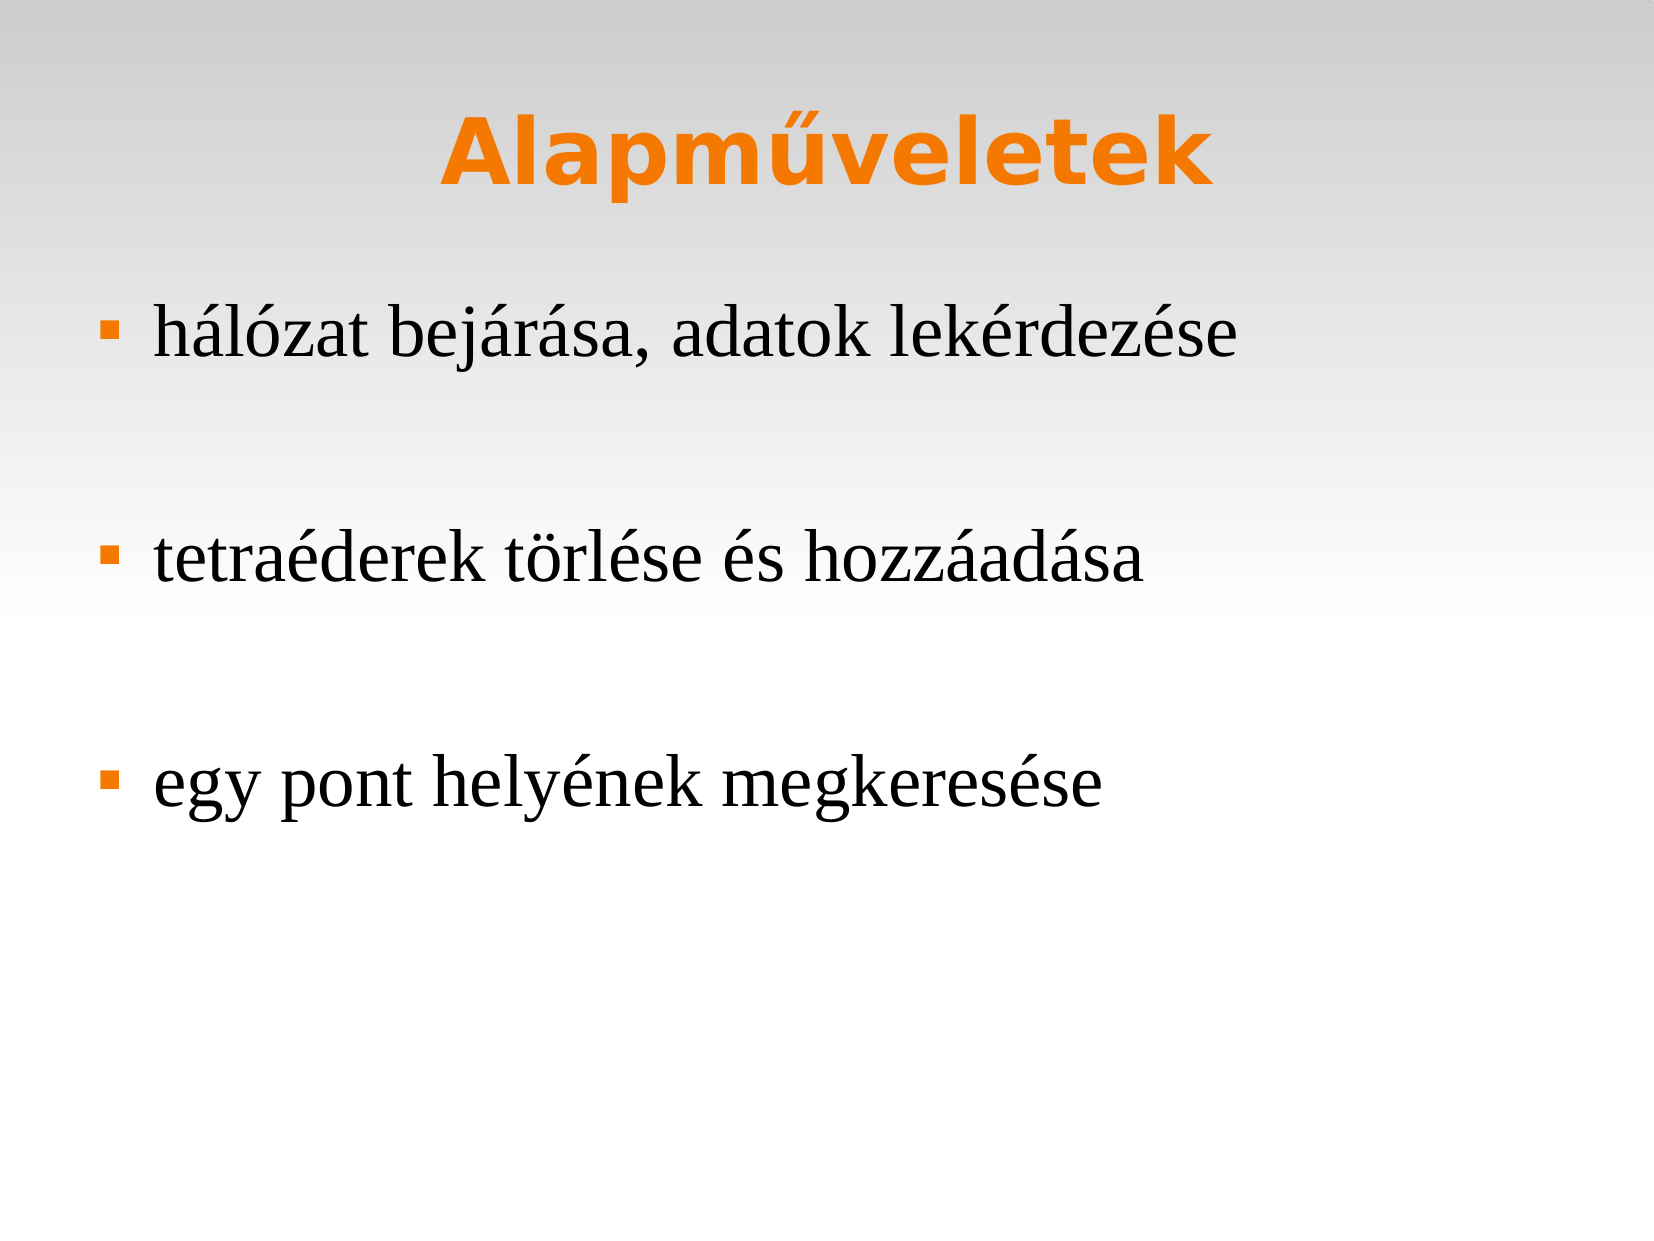

# Alapműveletek
hálózat bejárása, adatok lekérdezése
tetraéderek törlése és hozzáadása
egy pont helyének megkeresése